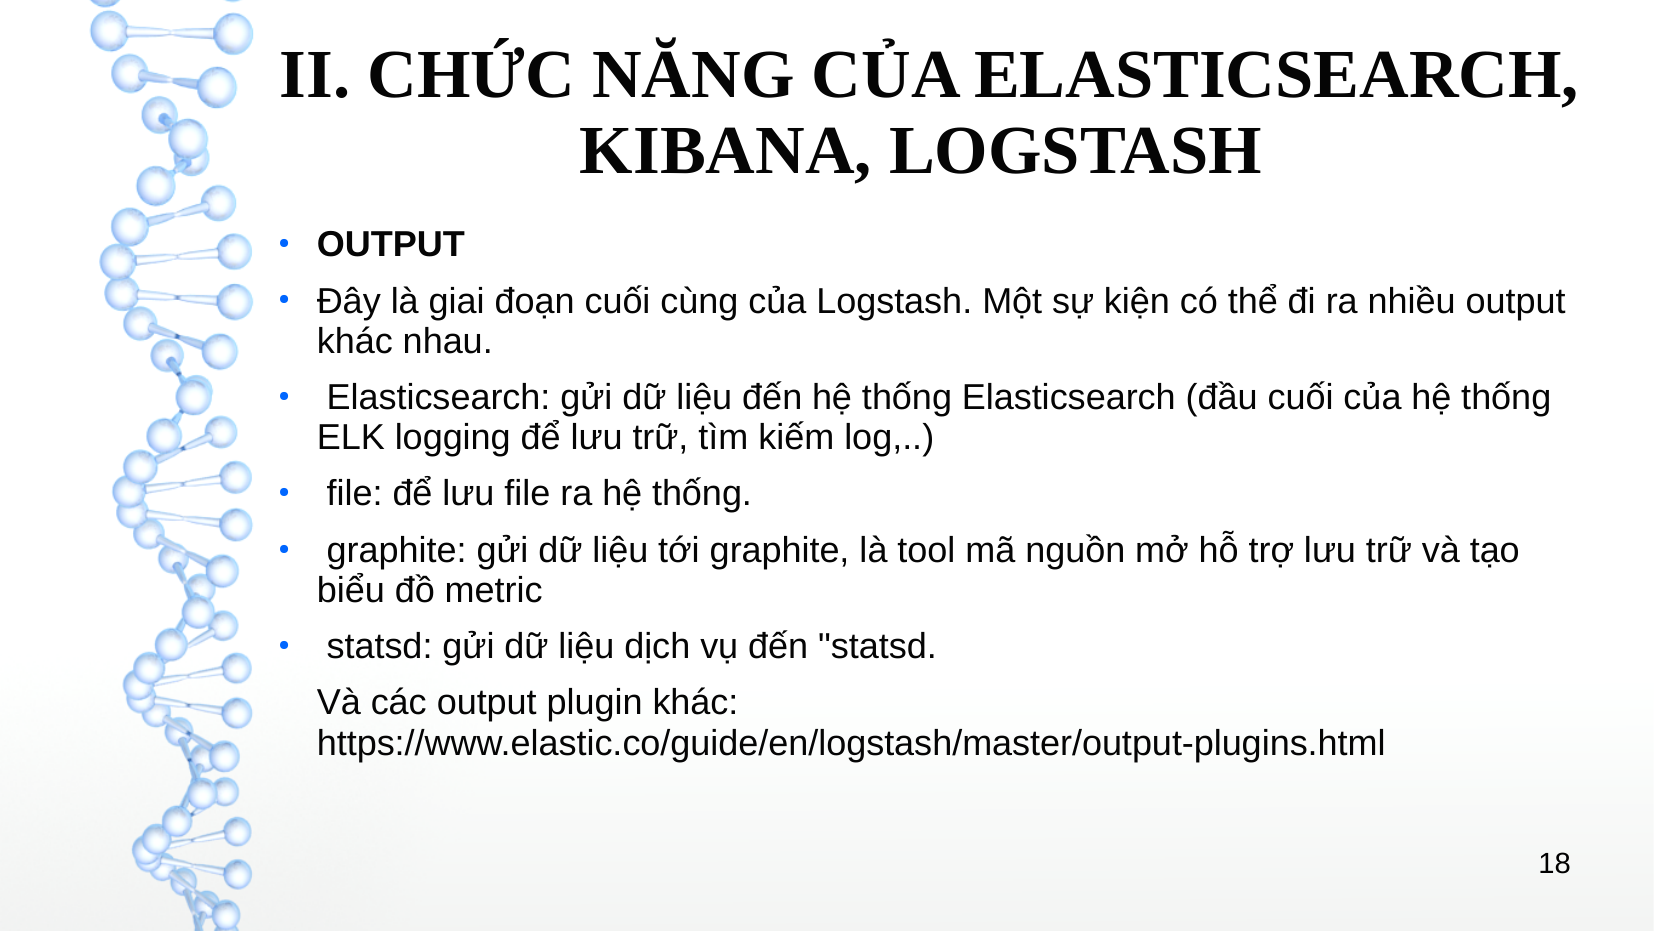

# II. CHỨC NĂNG CỦA ELASTICSEARCH, KIBANA, LOGSTASH
OUTPUT
Đây là giai đoạn cuối cùng của Logstash. Một sự kiện có thể đi ra nhiều output khác nhau.
 Elasticsearch: gửi dữ liệu đến hệ thống Elasticsearch (đầu cuối của hệ thống ELK logging để lưu trữ, tìm kiếm log,..)
 file: để lưu file ra hệ thống.
 graphite: gửi dữ liệu tới graphite, là tool mã nguồn mở hỗ trợ lưu trữ và tạo biểu đồ metric
 statsd: gửi dữ liệu dịch vụ đến "statsd.
Và các output plugin khác: https://www.elastic.co/guide/en/logstash/master/output-plugins.html
18